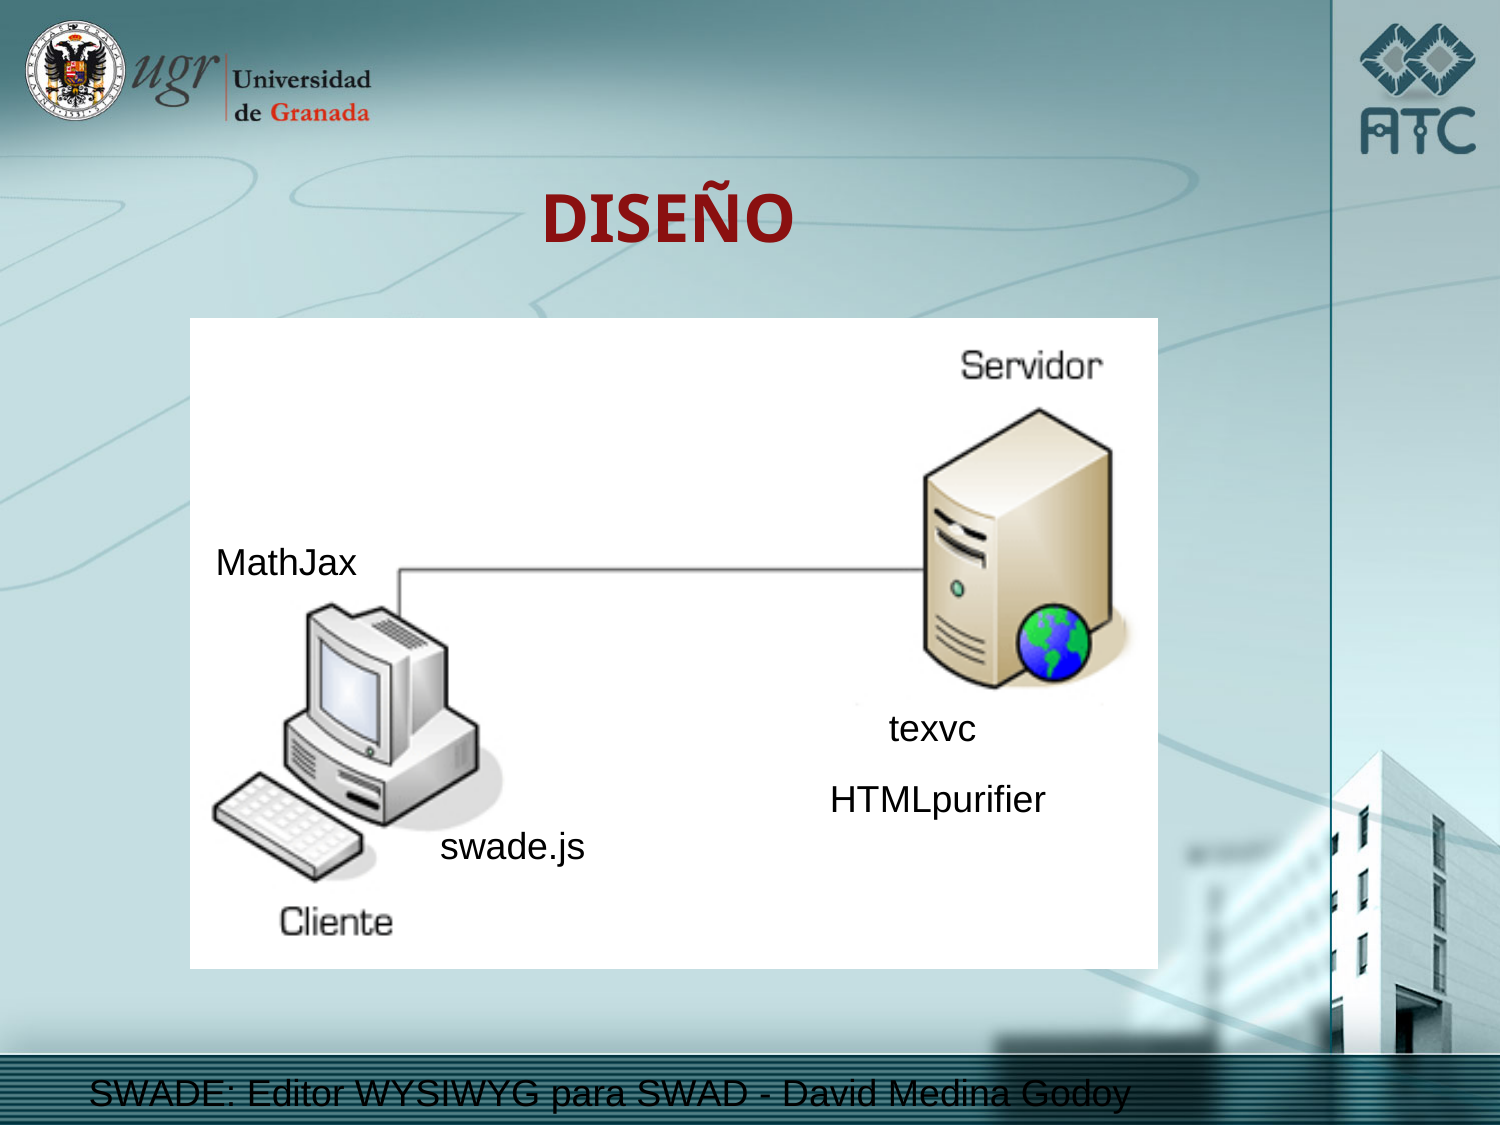

# DISEÑO
MathJax
texvc
HTMLpurifier
swade.js
SWADE: Editor WYSIWYG para SWAD - David Medina Godoy